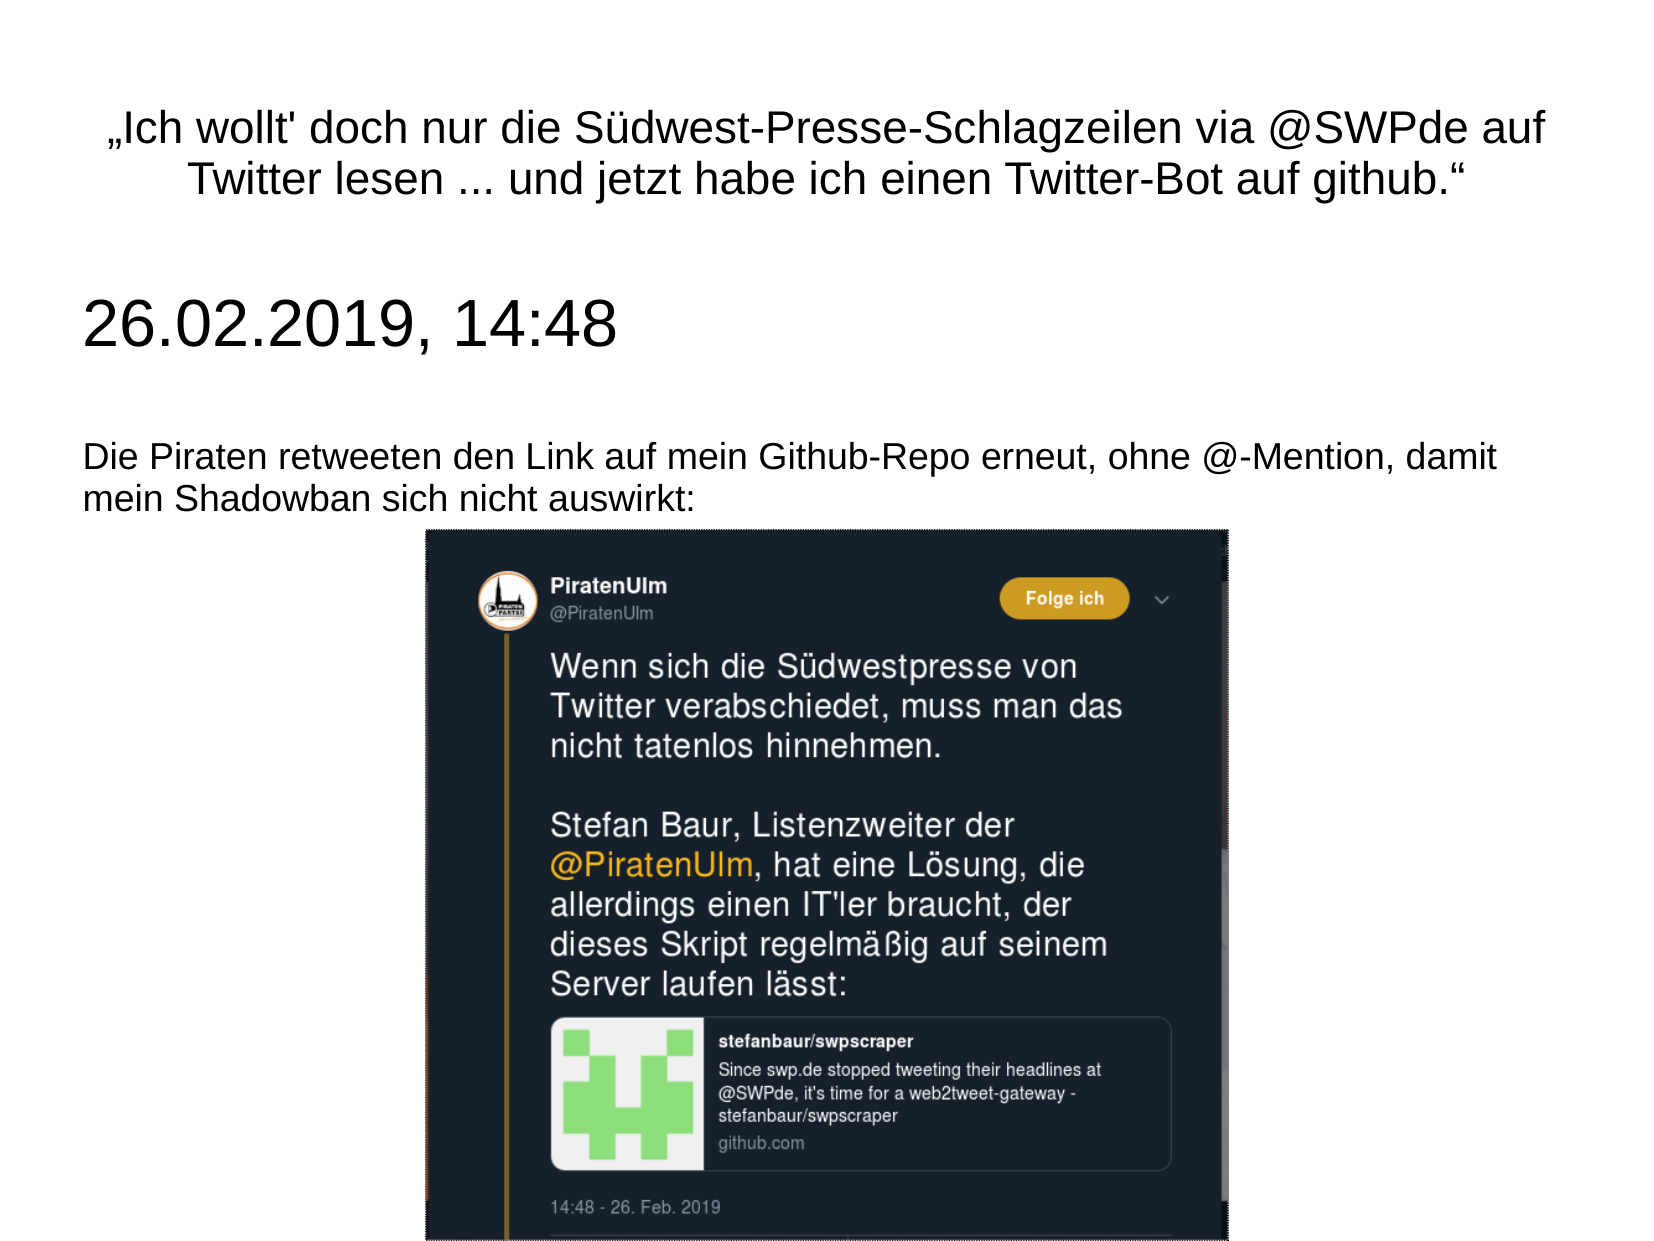

# „Ich wollt' doch nur die Südwest-Presse-Schlagzeilen via @SWPde auf Twitter lesen ... und jetzt habe ich einen Twitter-Bot auf github.“
26.02.2019, 14:48
Die Piraten retweeten den Link auf mein Github-Repo erneut, ohne @-Mention, damit mein Shadowban sich nicht auswirkt: